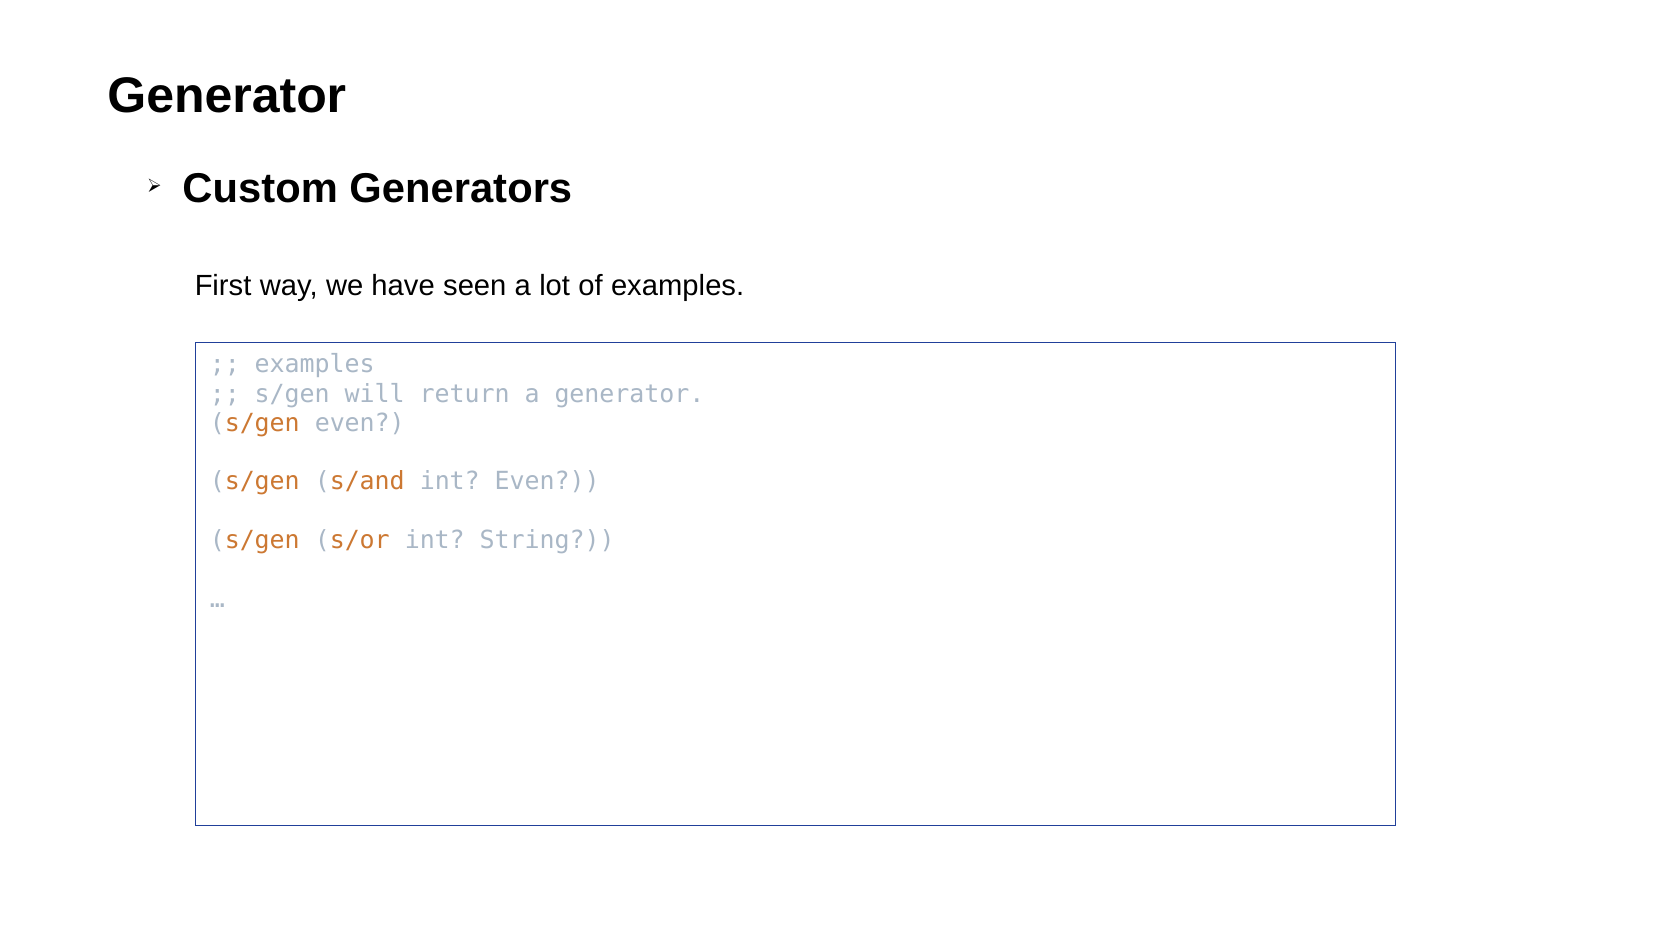

Generator
Custom Generators
First way, we have seen a lot of examples.
;; examples
;; s/gen will return a generator.
(s/gen even?)
(s/gen (s/and int? Even?))
(s/gen (s/or int? String?))
…